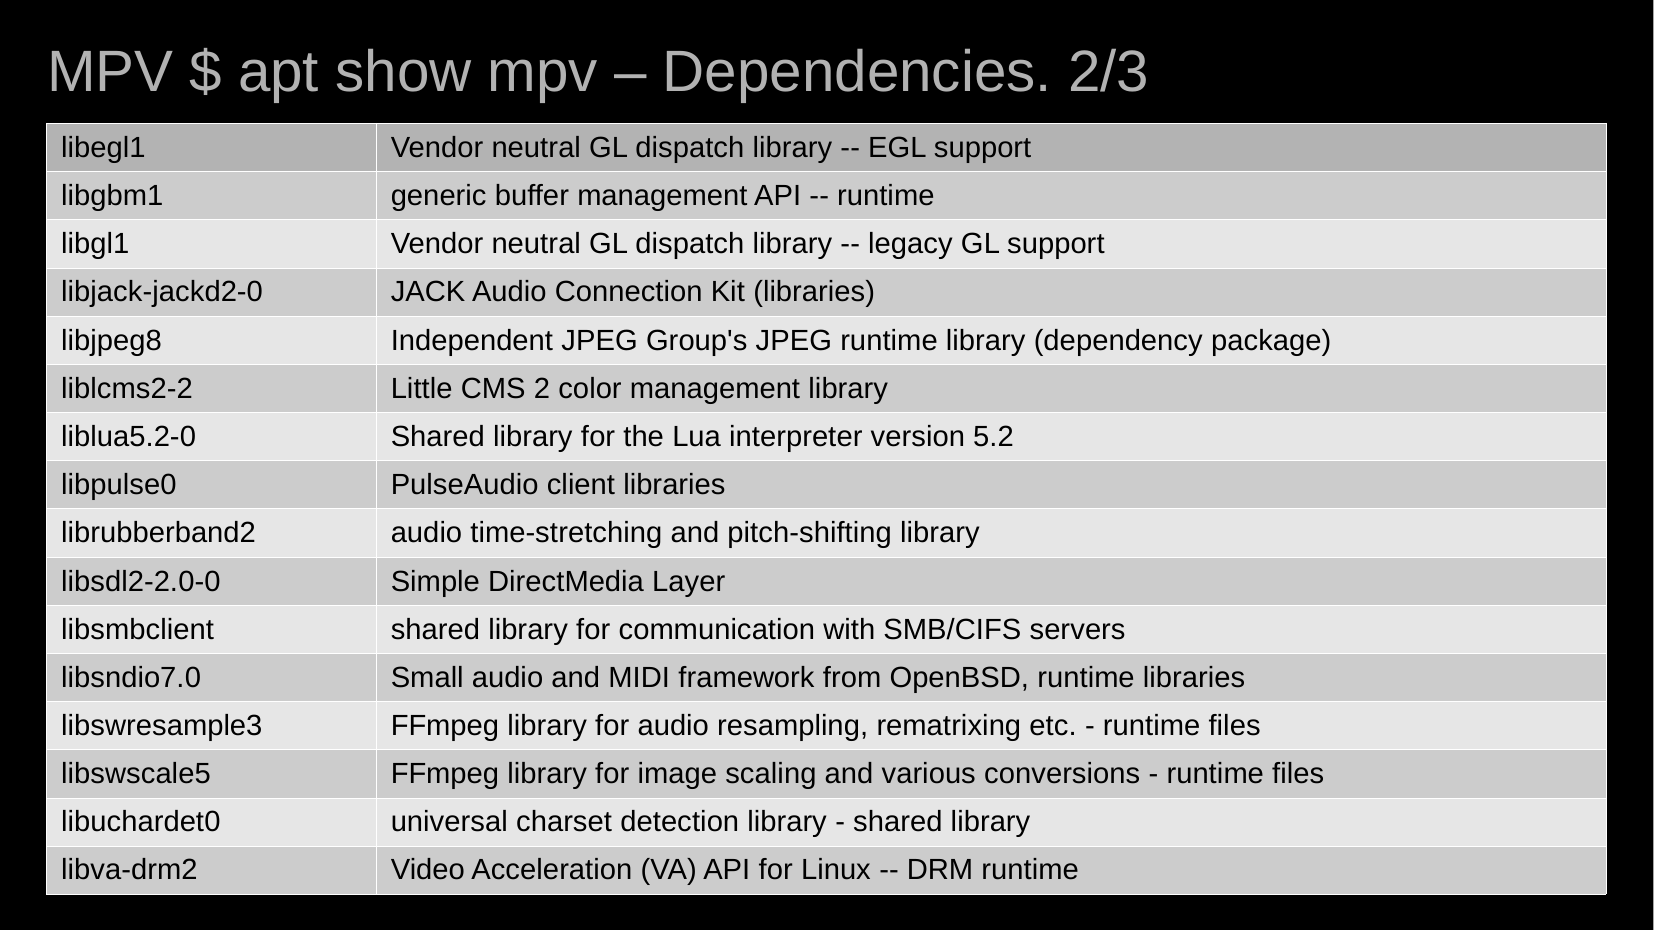

# MPV $ apt show mpv – Dependencies. 2/3
| libegl1 | Vendor neutral GL dispatch library -- EGL support |
| --- | --- |
| libgbm1 | generic buffer management API -- runtime |
| libgl1 | Vendor neutral GL dispatch library -- legacy GL support |
| libjack-jackd2-0 | JACK Audio Connection Kit (libraries) |
| libjpeg8 | Independent JPEG Group's JPEG runtime library (dependency package) |
| liblcms2-2 | Little CMS 2 color management library |
| liblua5.2-0 | Shared library for the Lua interpreter version 5.2 |
| libpulse0 | PulseAudio client libraries |
| librubberband2 | audio time-stretching and pitch-shifting library |
| libsdl2-2.0-0 | Simple DirectMedia Layer |
| libsmbclient | shared library for communication with SMB/CIFS servers |
| libsndio7.0 | Small audio and MIDI framework from OpenBSD, runtime libraries |
| libswresample3 | FFmpeg library for audio resampling, rematrixing etc. - runtime files |
| libswscale5 | FFmpeg library for image scaling and various conversions - runtime files |
| libuchardet0 | universal charset detection library - shared library |
| libva-drm2 | Video Acceleration (VA) API for Linux -- DRM runtime |